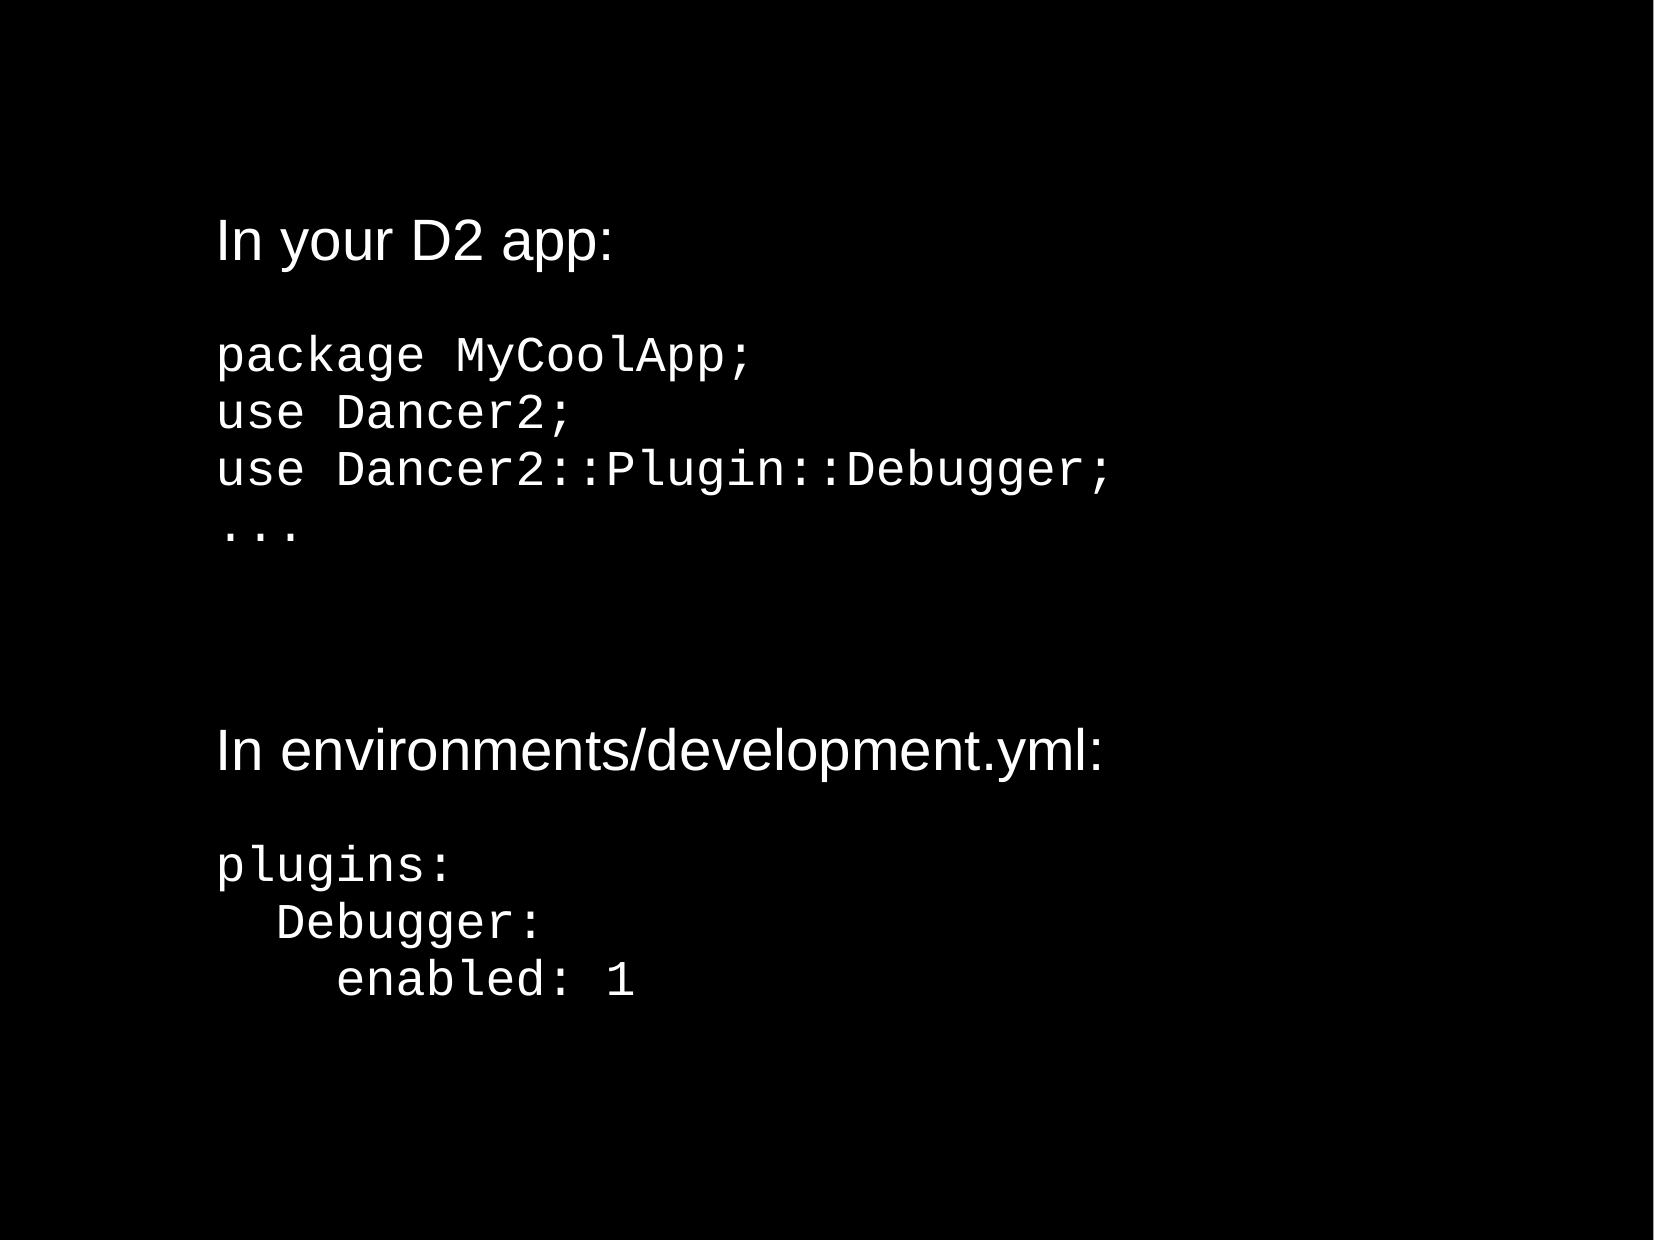

In your D2 app:
package MyCoolApp;
use Dancer2;
use Dancer2::Plugin::Debugger;
...
In environments/development.yml:
plugins:
 Debugger:
 enabled: 1